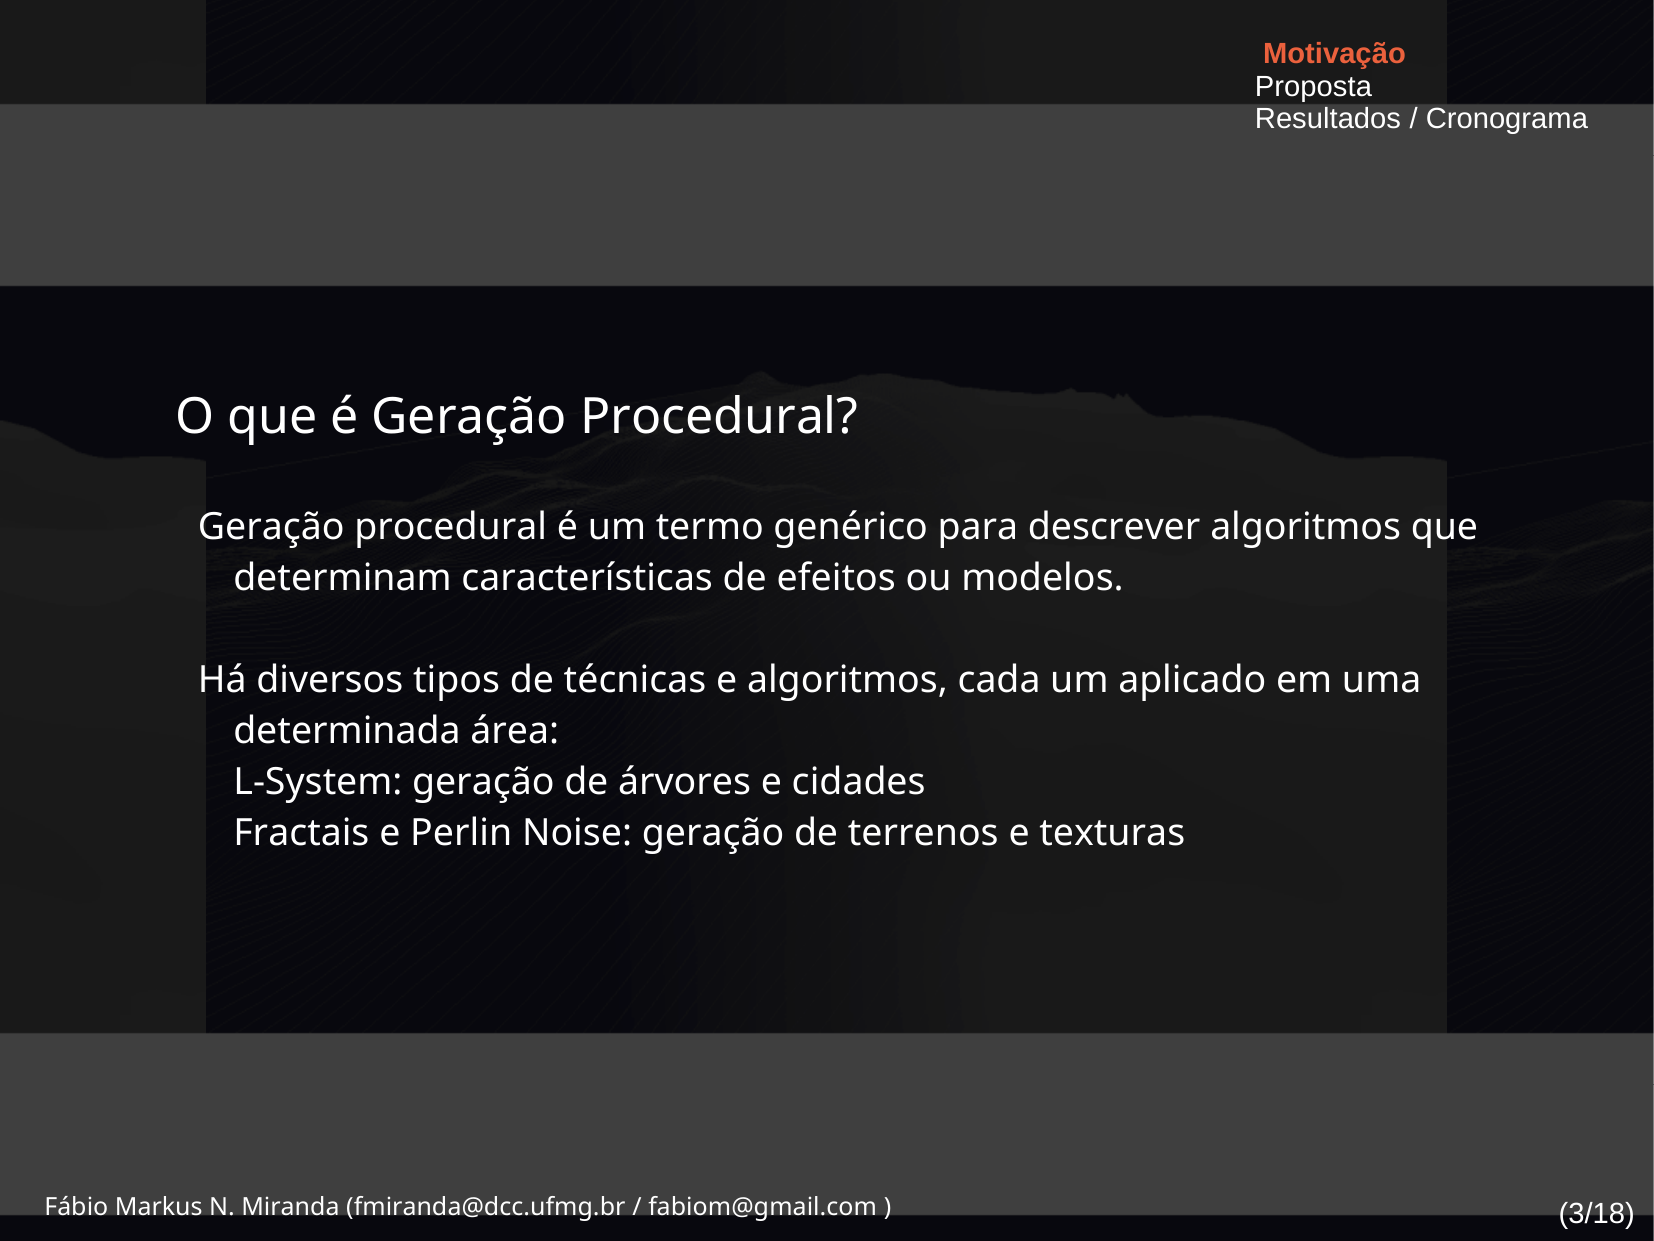

Motivação
Proposta
Resultados / Cronograma
 O que é Geração Procedural?
Geração procedural é um termo genérico para descrever algoritmos que determinam características de efeitos ou modelos.
Há diversos tipos de técnicas e algoritmos, cada um aplicado em uma determinada área:
L-System: geração de árvores e cidades
Fractais e Perlin Noise: geração de terrenos e texturas
Fábio Markus N. Miranda (fmiranda@dcc.ufmg.br / fabiom@gmail.com )
 (3/18)